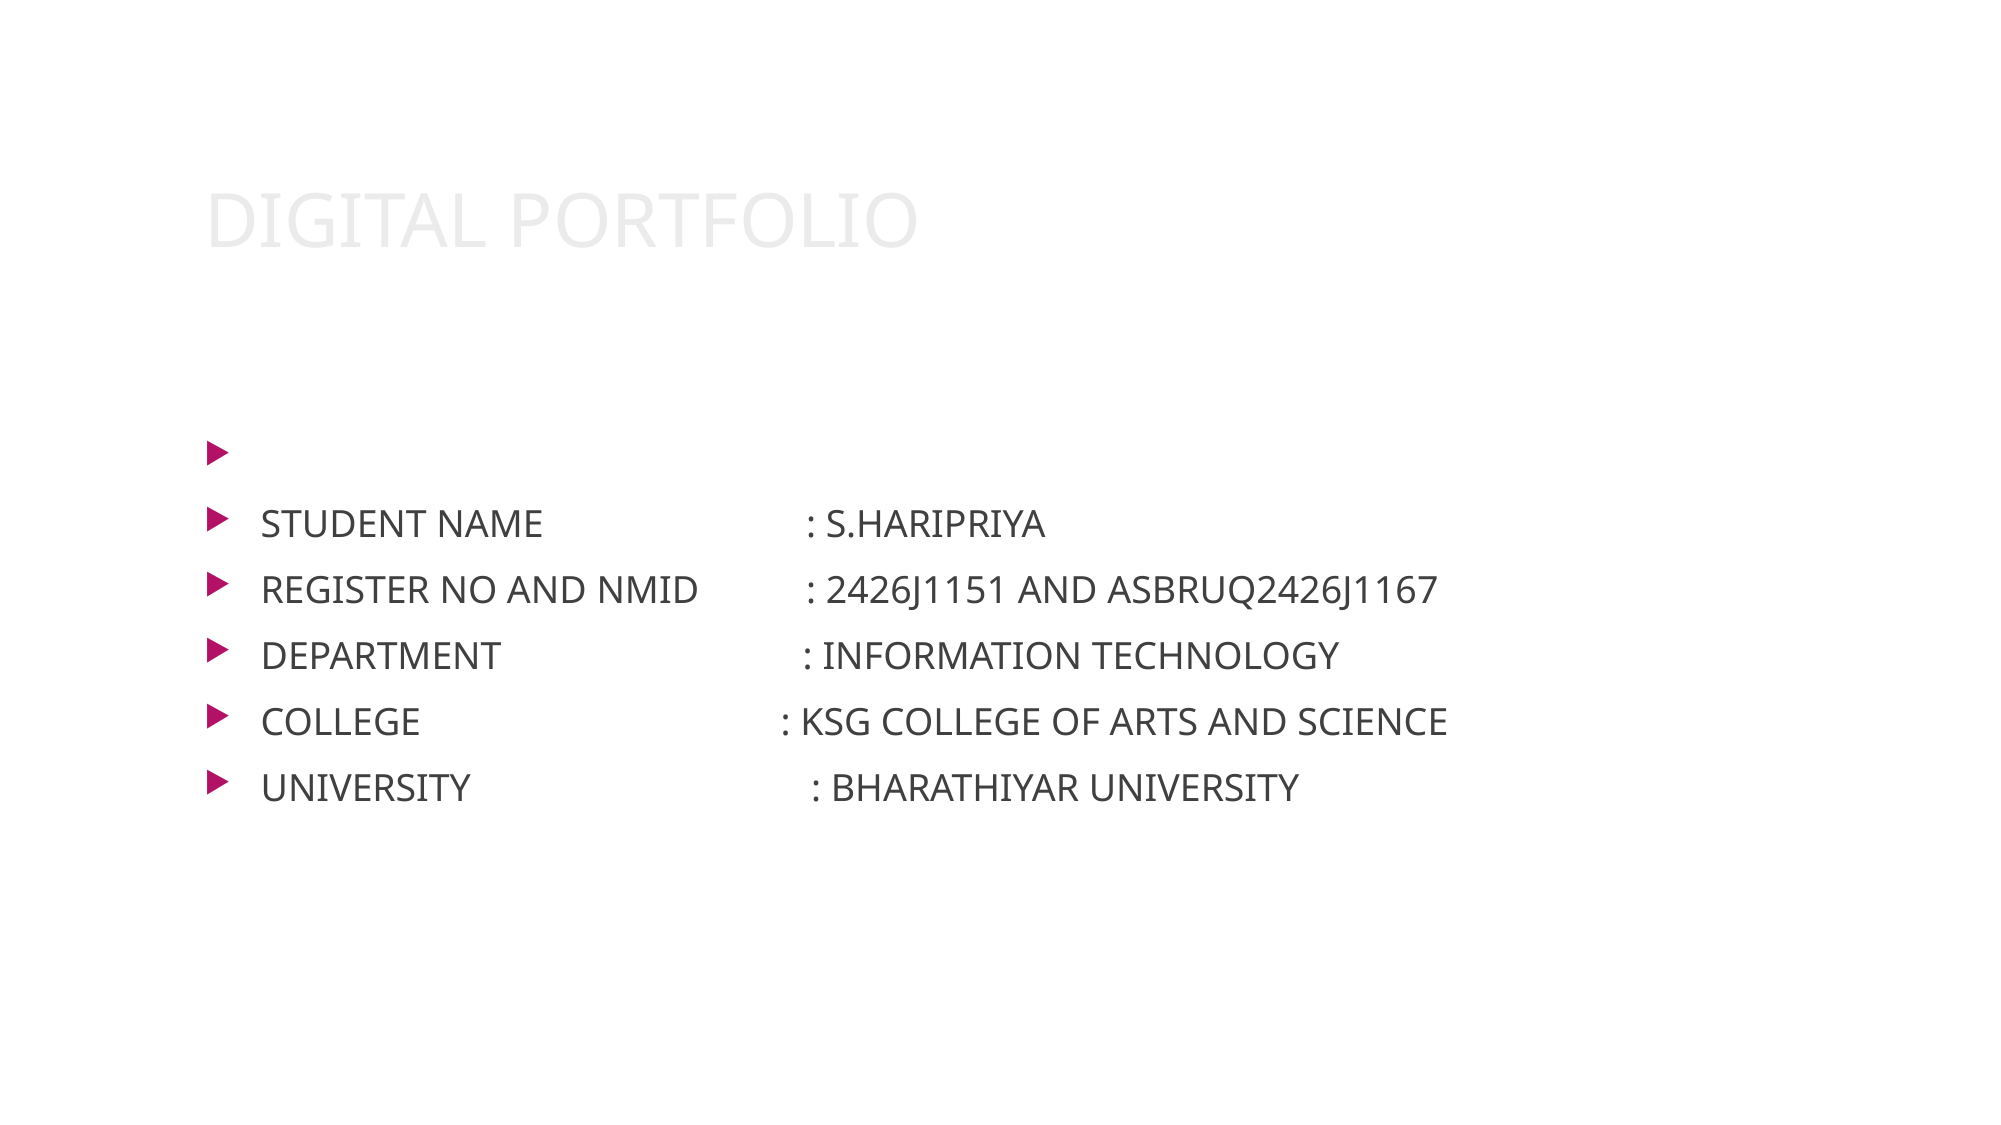

# DIGITAL PORTFOLIO
STUDENT NAME : S.HARIPRIYA
REGISTER NO AND NMID : 2426J1151 AND ASBRUQ2426J1167
DEPARTMENT : INFORMATION TECHNOLOGY
COLLEGE : KSG COLLEGE OF ARTS AND SCIENCE
UNIVERSITY : BHARATHIYAR UNIVERSITY